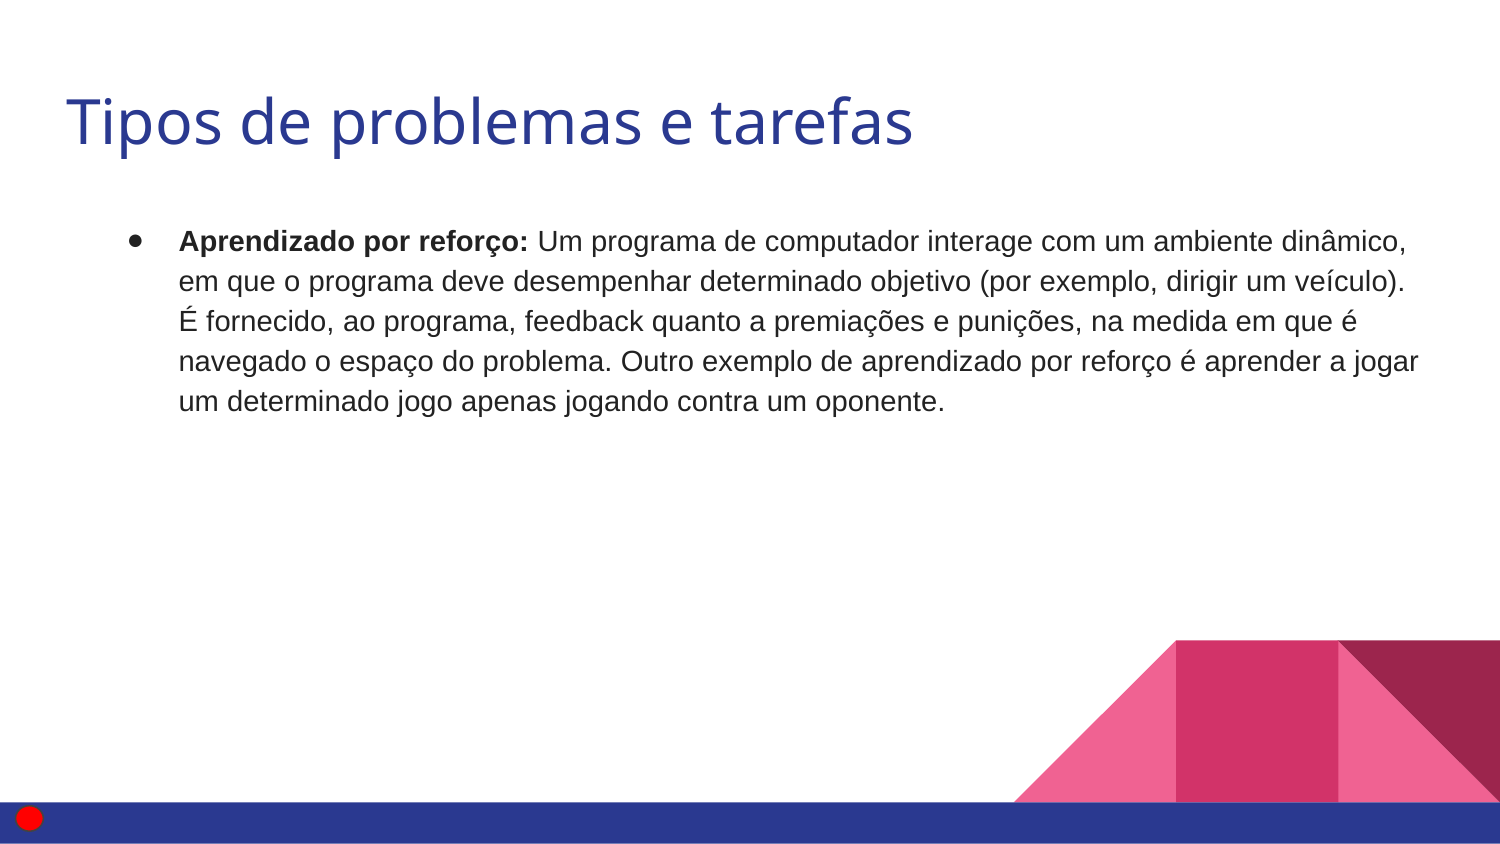

# Tipos de problemas e tarefas
Aprendizado por reforço: Um programa de computador interage com um ambiente dinâmico, em que o programa deve desempenhar determinado objetivo (por exemplo, dirigir um veículo). É fornecido, ao programa, feedback quanto a premiações e punições, na medida em que é navegado o espaço do problema. Outro exemplo de aprendizado por reforço é aprender a jogar um determinado jogo apenas jogando contra um oponente.